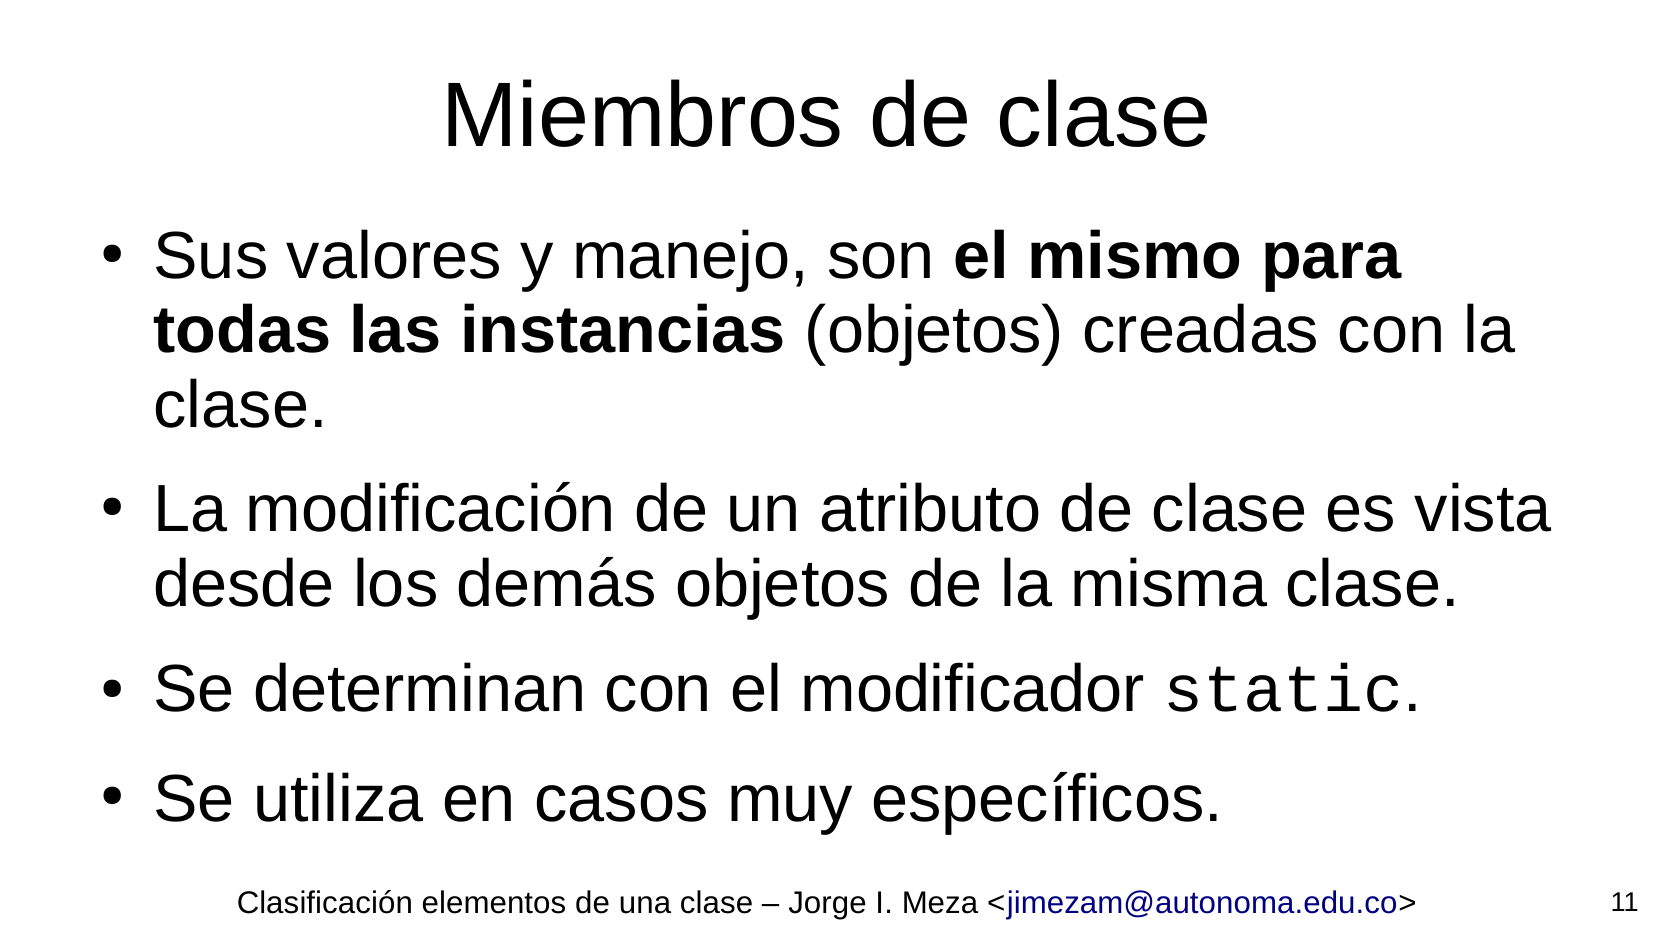

# Miembros de clase
Sus valores y manejo, son el mismo para todas las instancias (objetos) creadas con la clase.
La modificación de un atributo de clase es vista desde los demás objetos de la misma clase.
Se determinan con el modificador static.
Se utiliza en casos muy específicos.